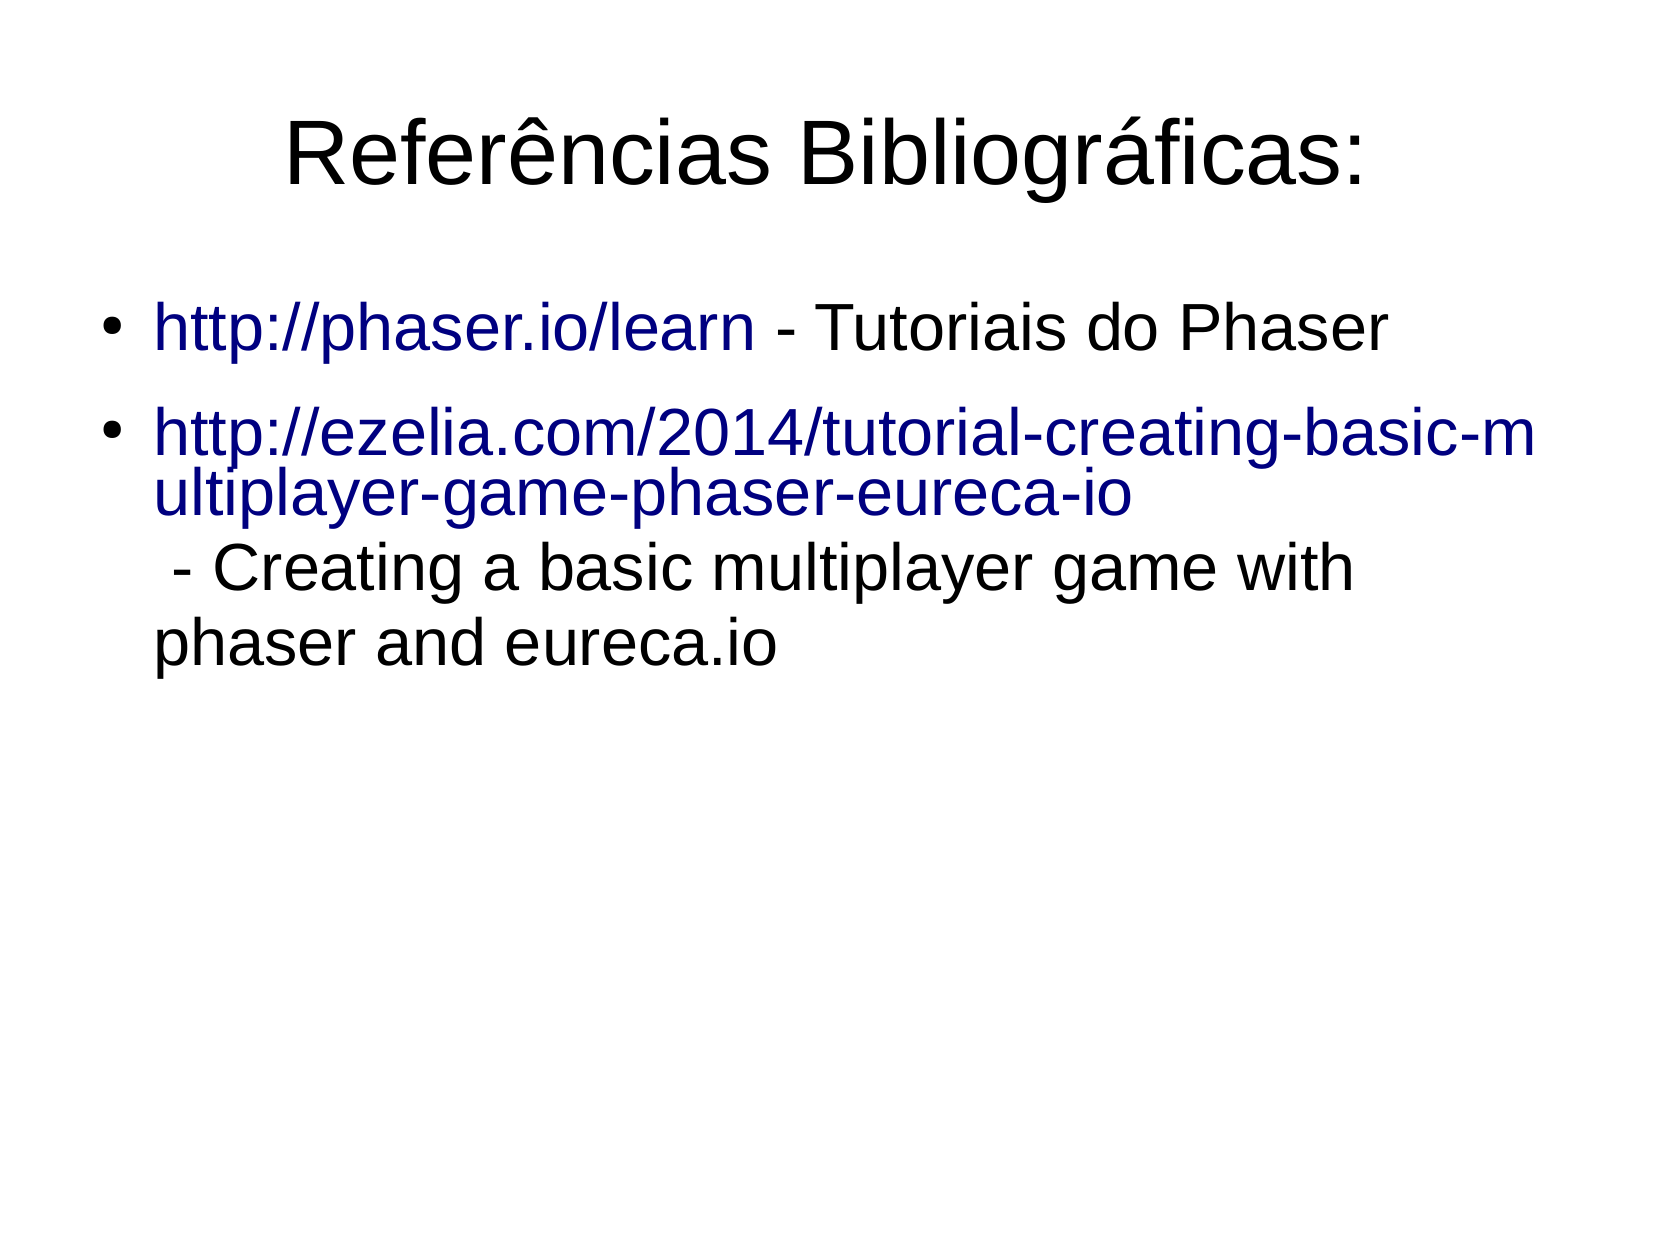

# Referências Bibliográficas:
http://phaser.io/learn - Tutoriais do Phaser
http://ezelia.com/2014/tutorial-creating-basic-multiplayer-game-phaser-eureca-io - Creating a basic multiplayer game with phaser and eureca.io